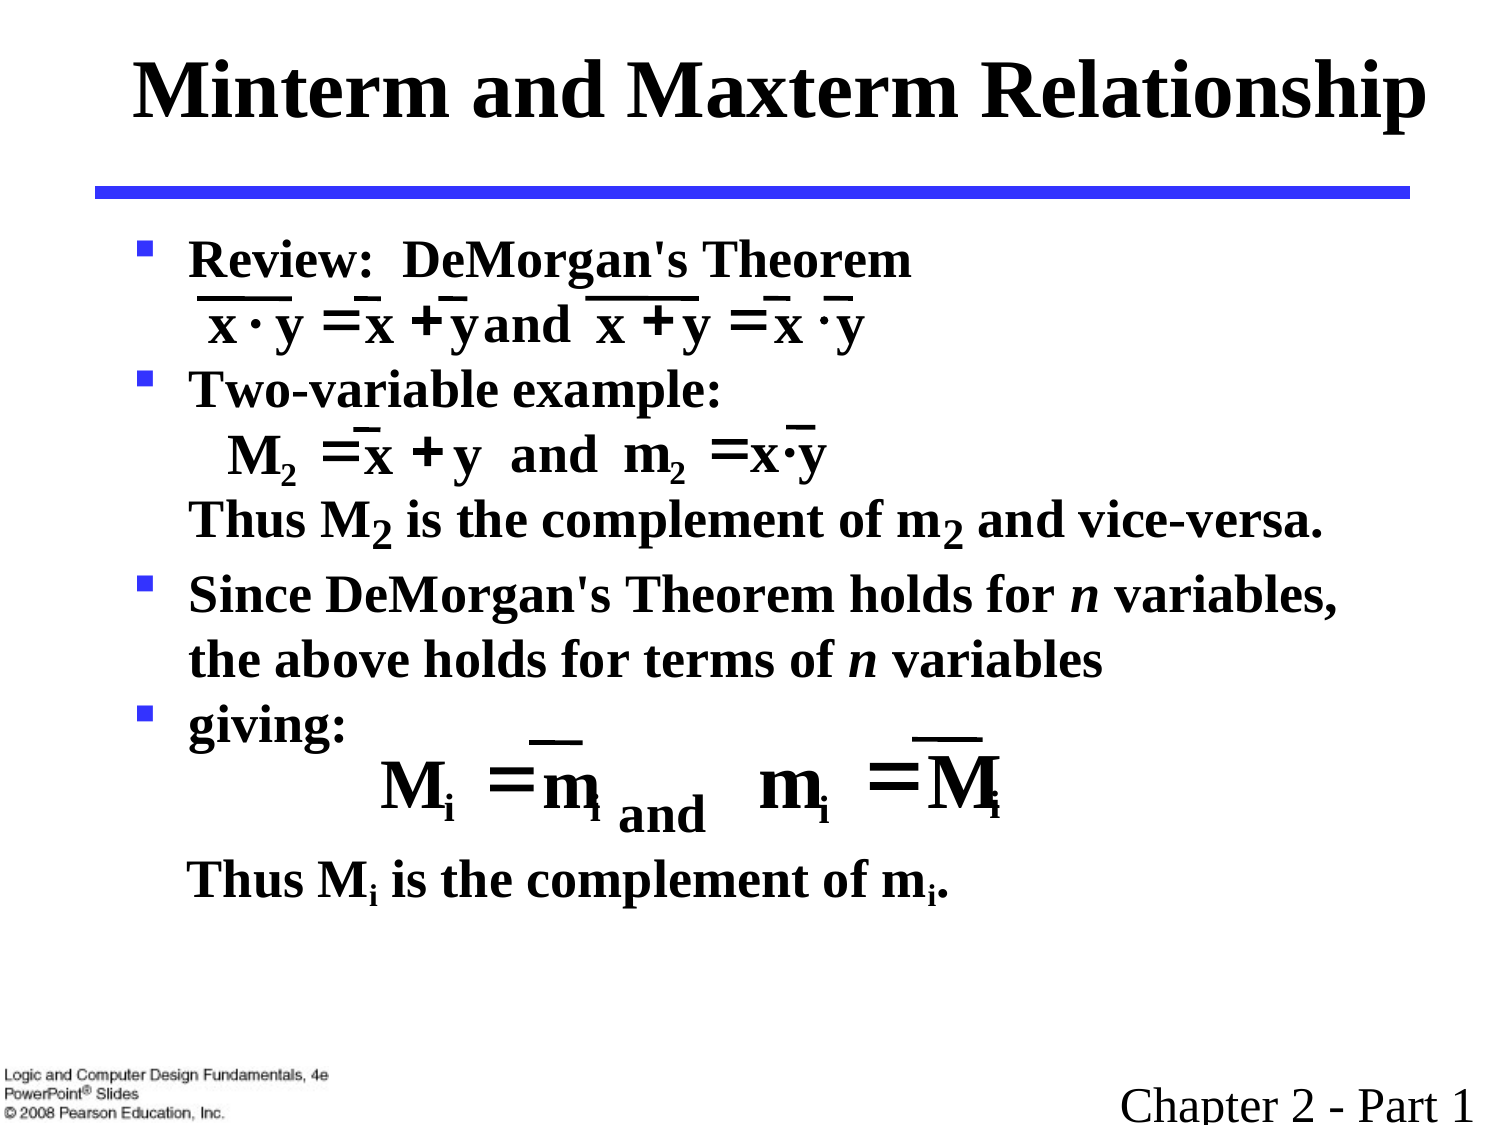

Minterm and Maxterm Relationship
# Review: DeMorgan's Theorem
 and
Two-variable example:
 and
	Thus M2 is the complement of m2 and vice-versa.
Since DeMorgan's Theorem holds for n variables, the above holds for terms of n variables
giving:
 and
 Thus Mi is the complement of mi.





x
y
x
y
x
·
 y
x
y



m
x·
y
M
x
 y
2
2

m
M

M
m
i
i
i
i
38